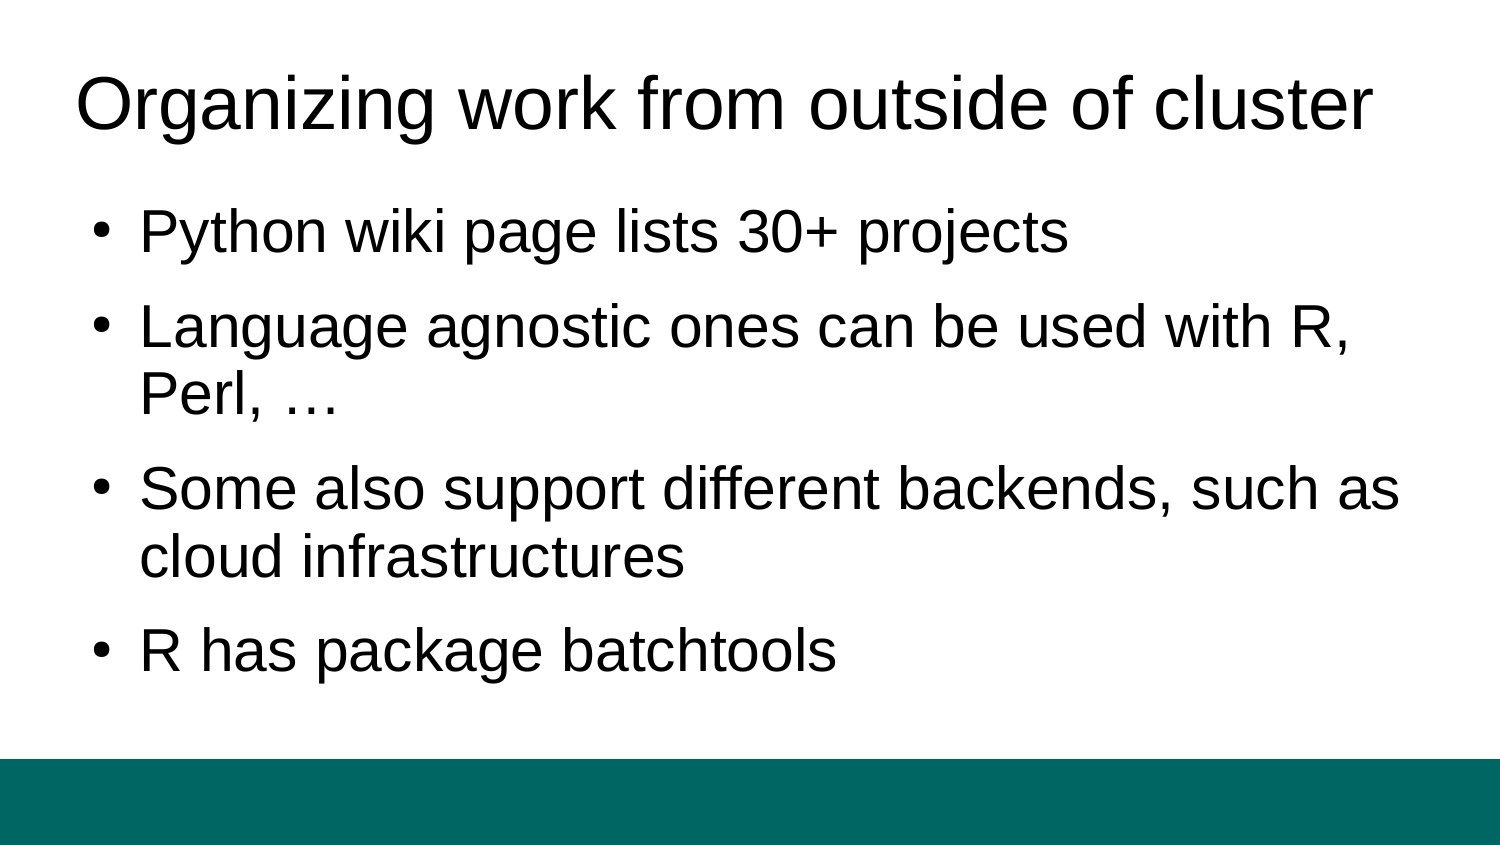

# Organizing work from outside of cluster
Python wiki page lists 30+ projects
Language agnostic ones can be used with R, Perl, …
Some also support different backends, such as cloud infrastructures
R has package batchtools